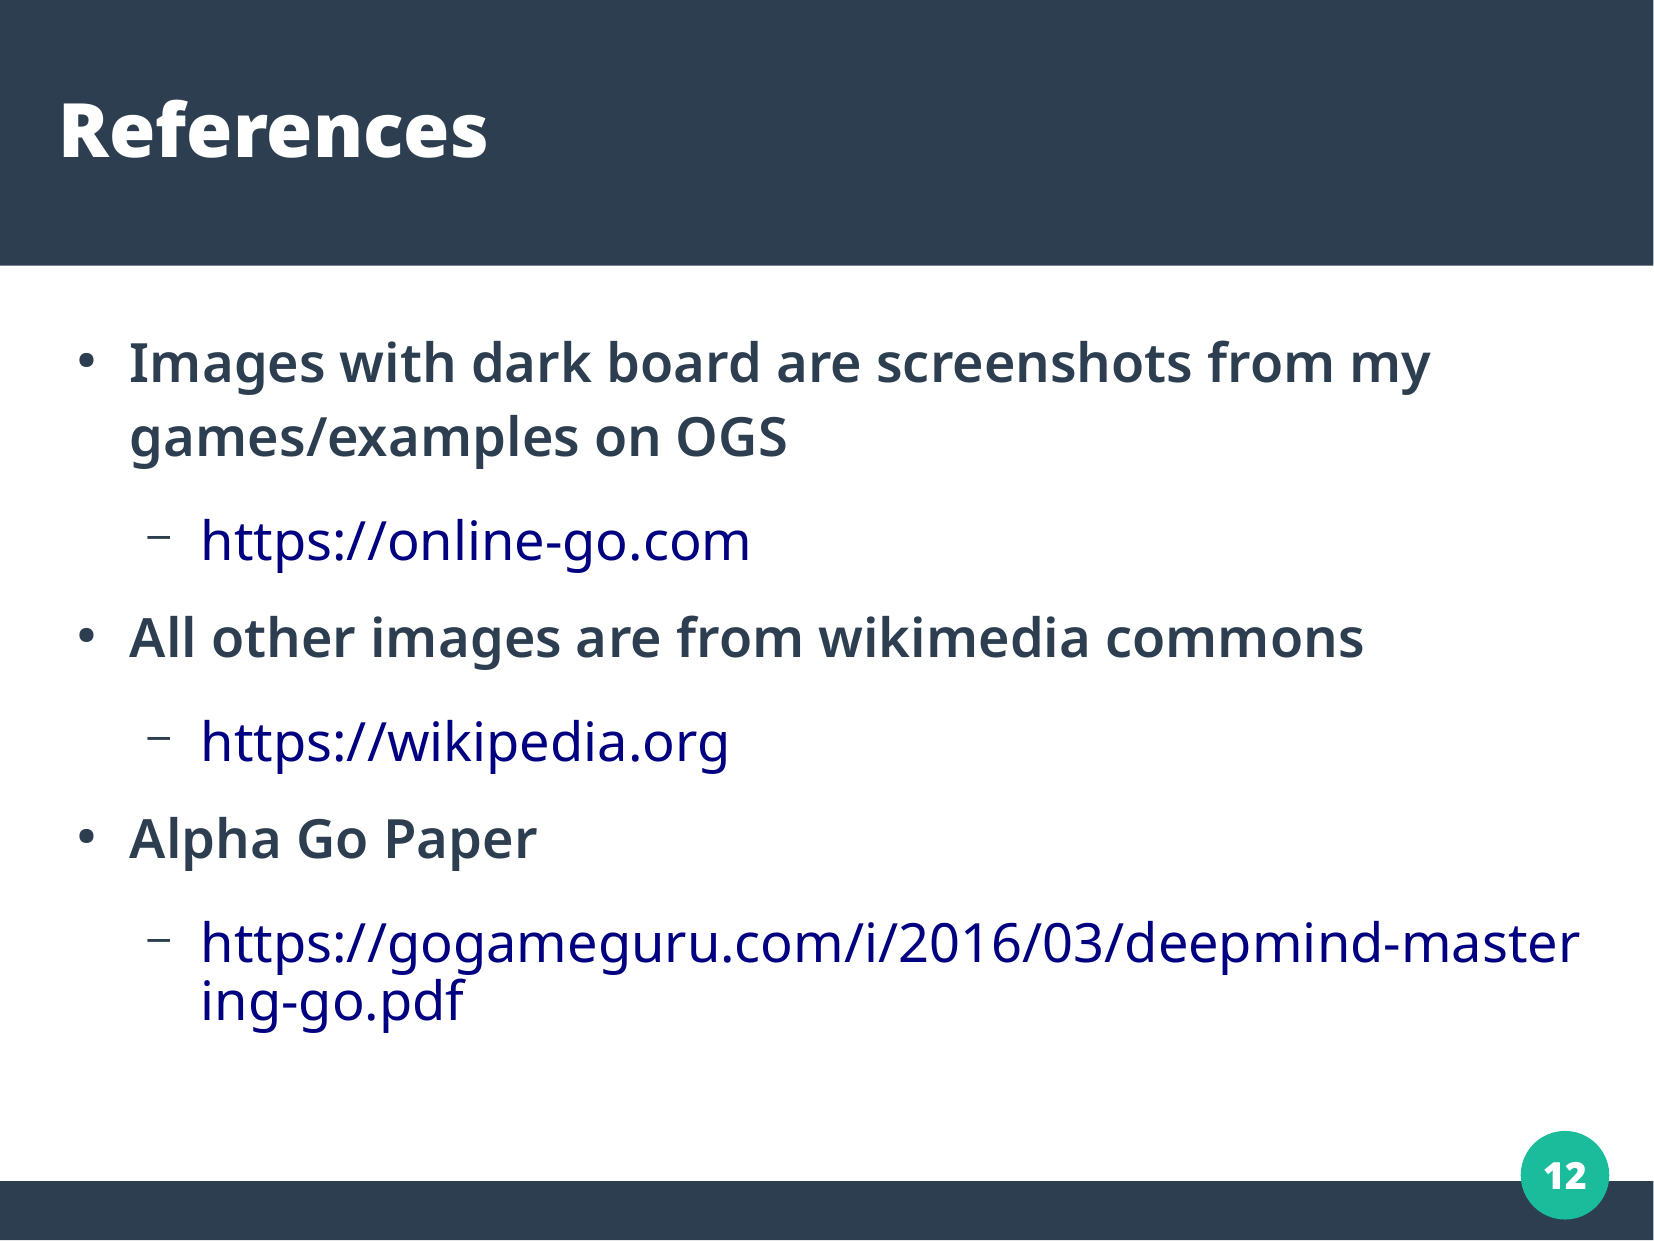

# References
Images with dark board are screenshots from my games/examples on OGS
https://online-go.com
All other images are from wikimedia commons
https://wikipedia.org
Alpha Go Paper
https://gogameguru.com/i/2016/03/deepmind-mastering-go.pdf
12